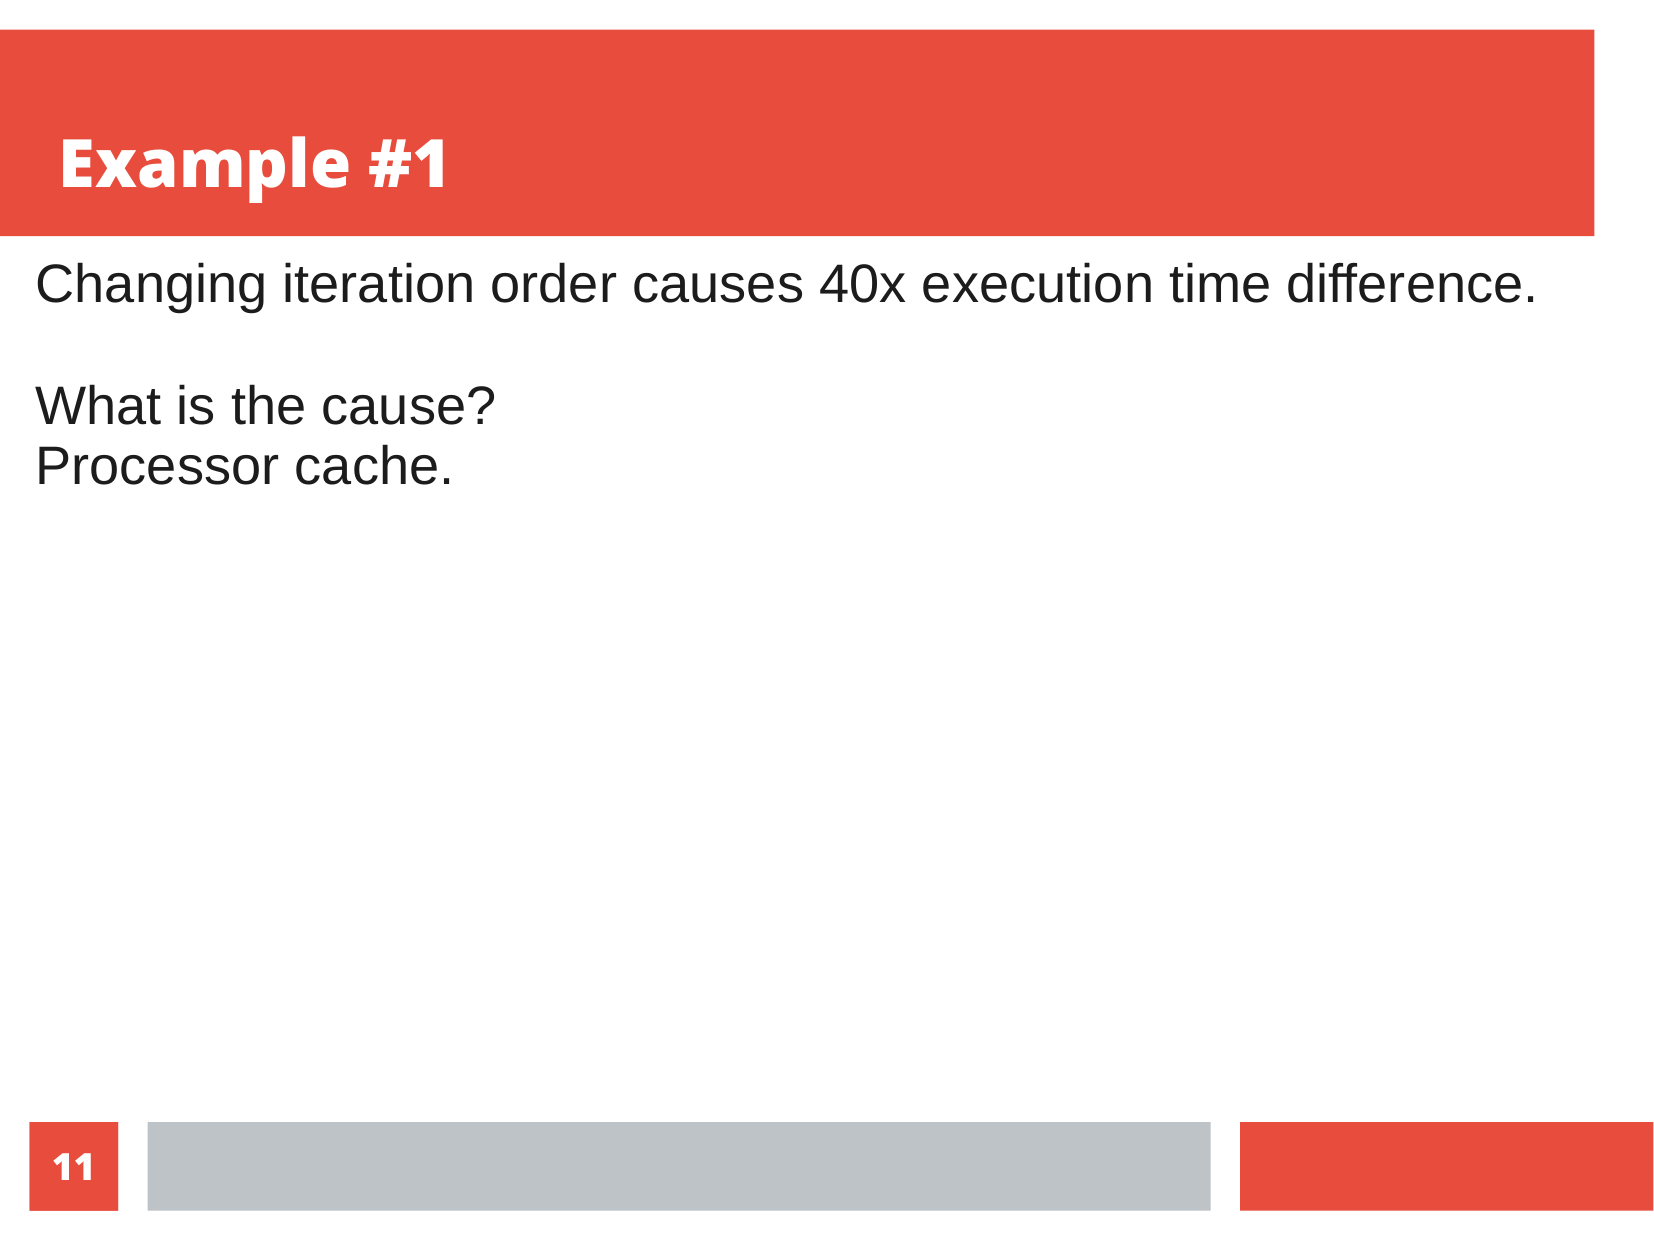

# Example #1
Changing iteration order causes 40x execution time difference.
What is the cause?
Processor cache.
11